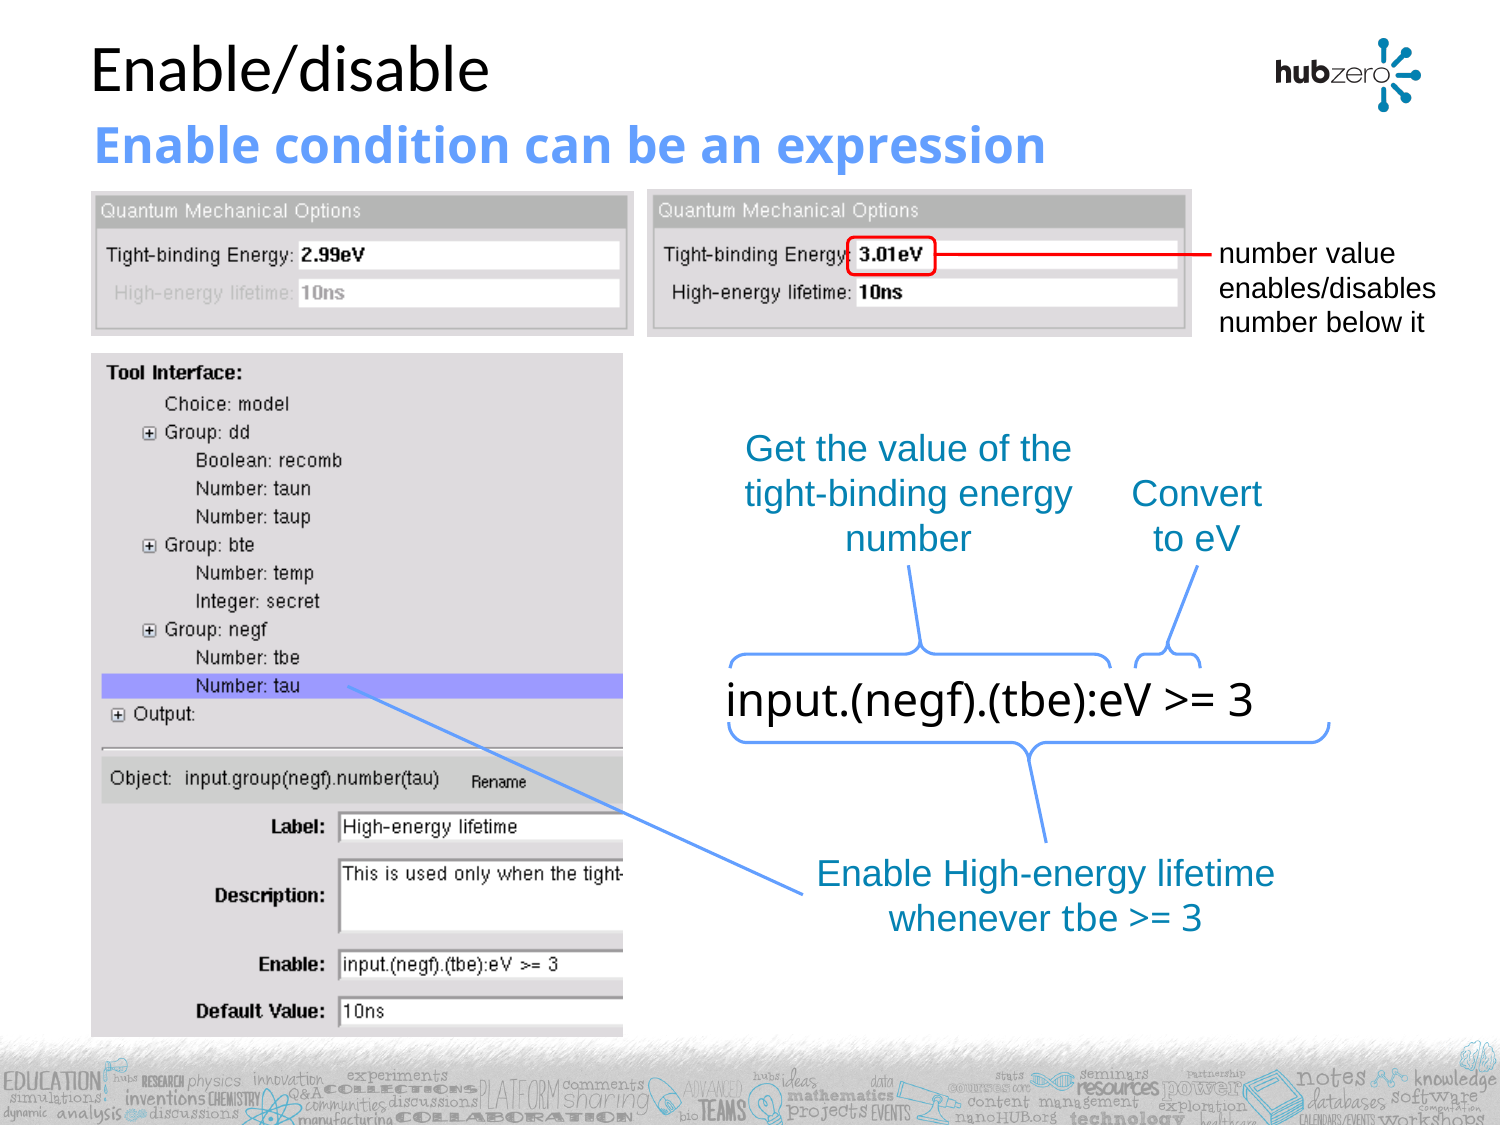

Enable/disable
Enable condition can be an expression
number value
enables/disables
number below it
Get the value of the
tight-binding energy
number
Convert
to eV
input.(negf).(tbe):eV >= 3
Enable High-energy lifetime
whenever tbe >= 3